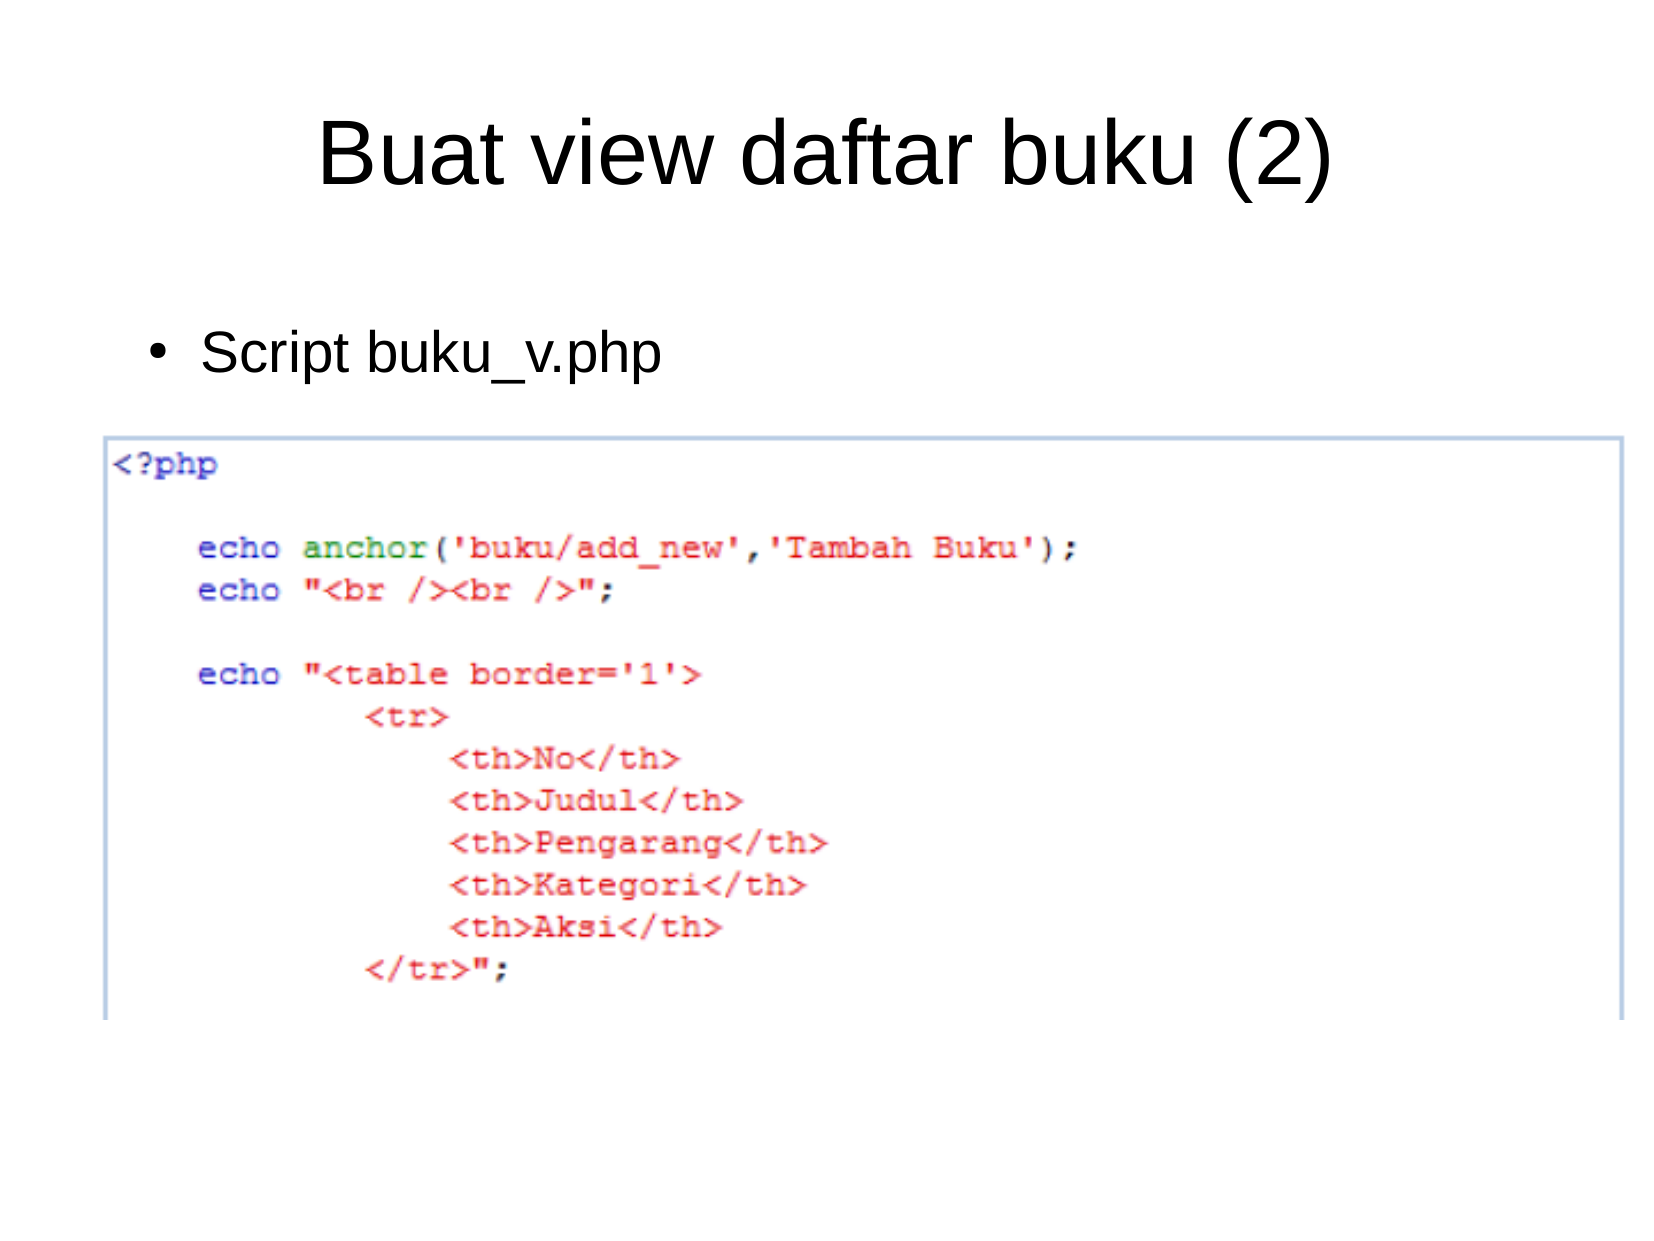

# Buat view daftar buku (2)
Script buku_v.php